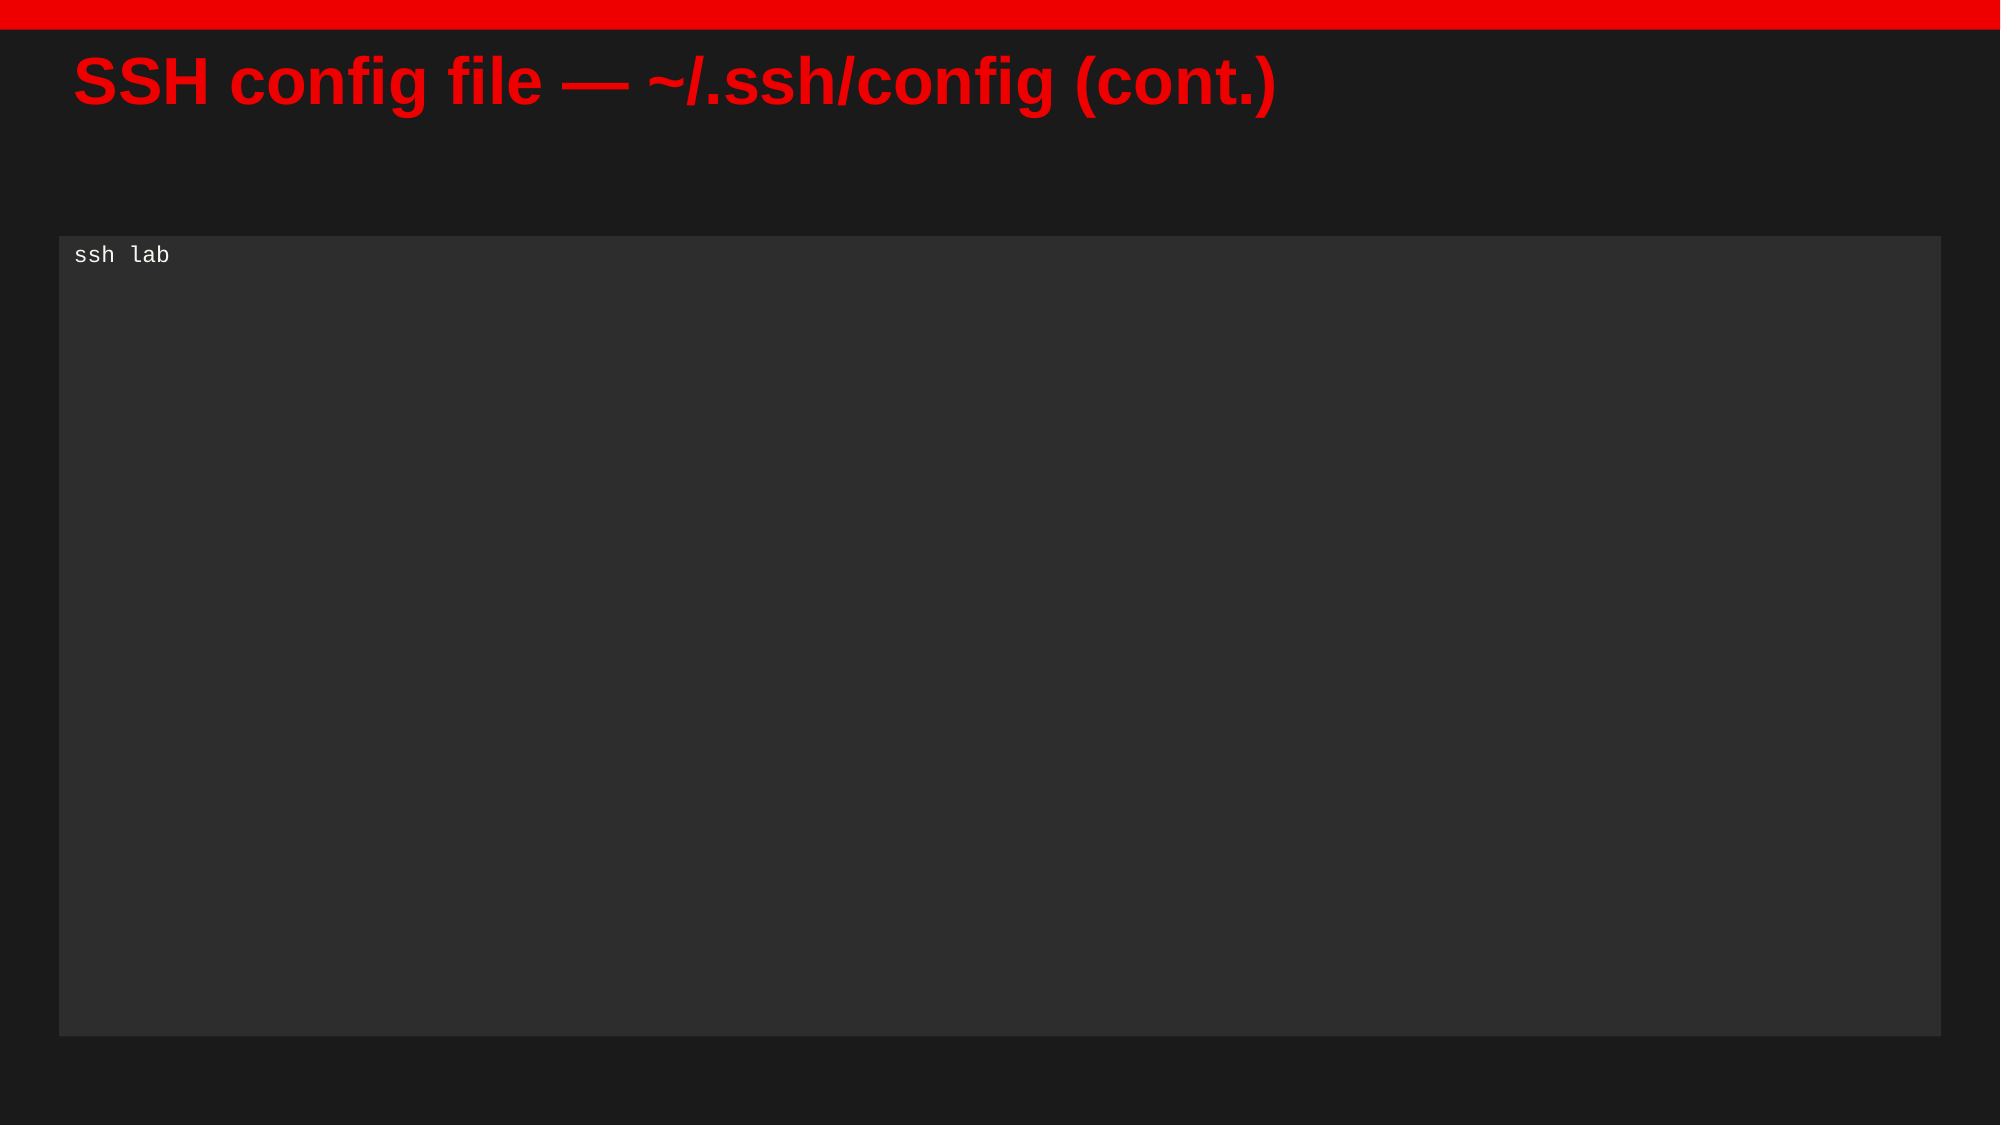

SSH config file — ~/.ssh/config (cont.)
ssh lab